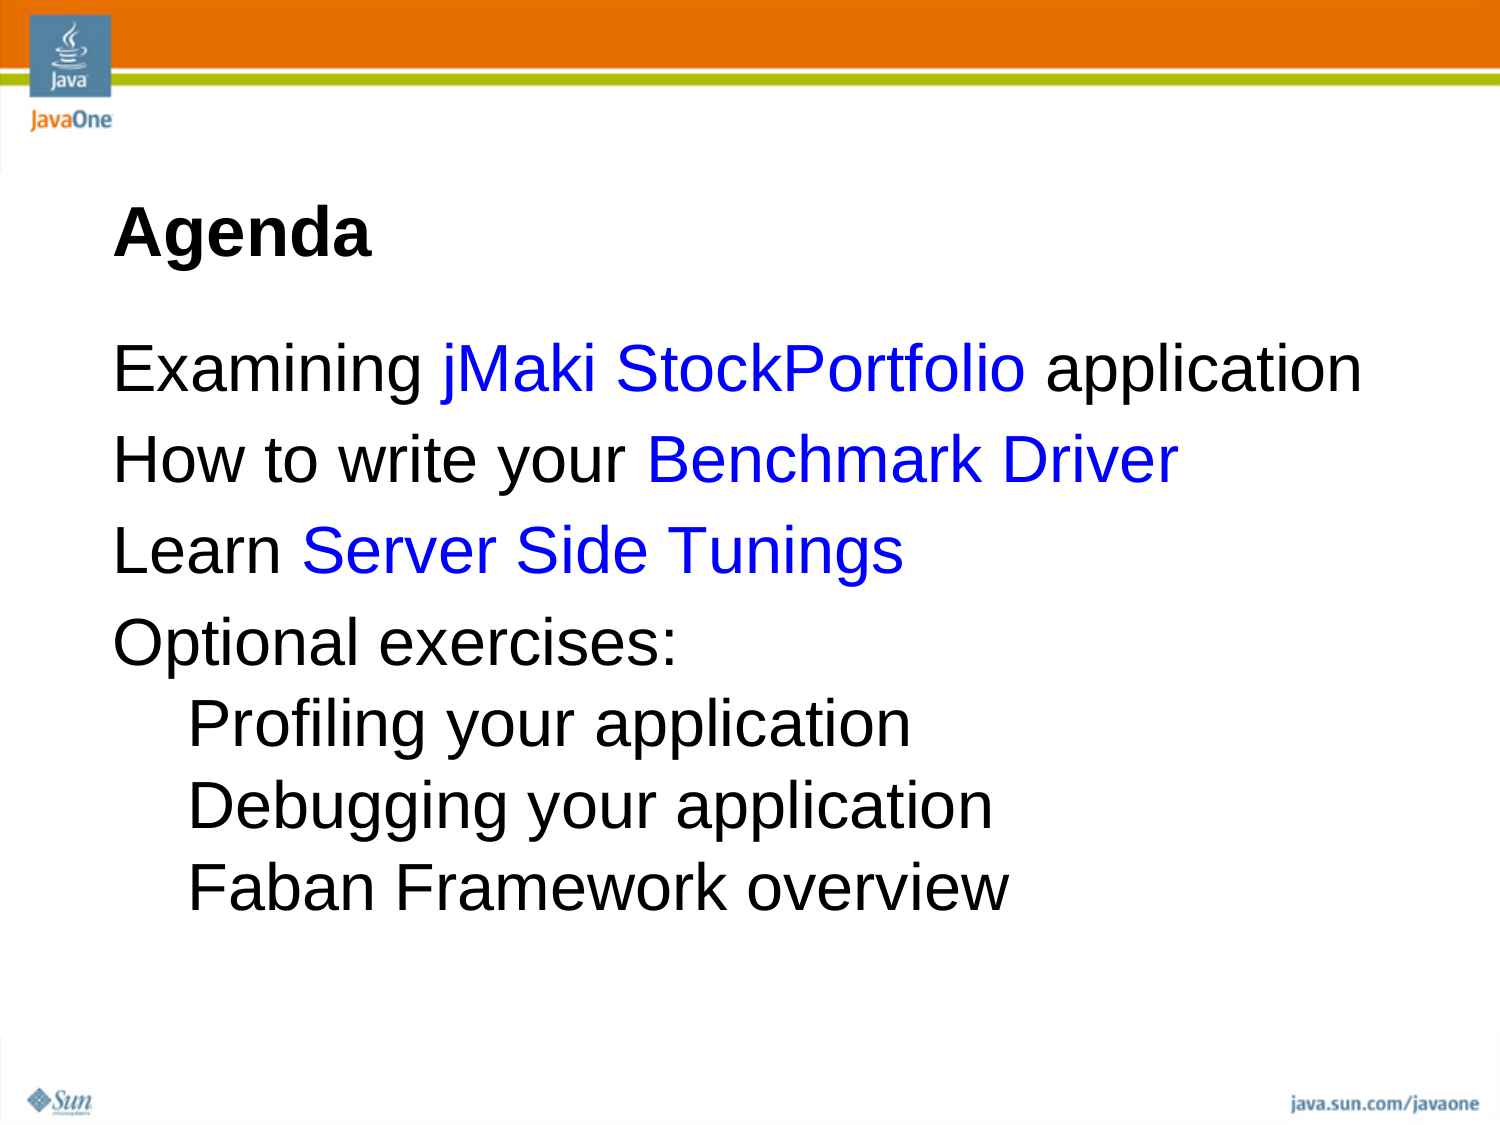

# Agenda
Examining jMaki StockPortfolio application
How to write your Benchmark Driver
Learn Server Side Tunings
Optional exercises:
Profiling your application
Debugging your application
Faban Framework overview